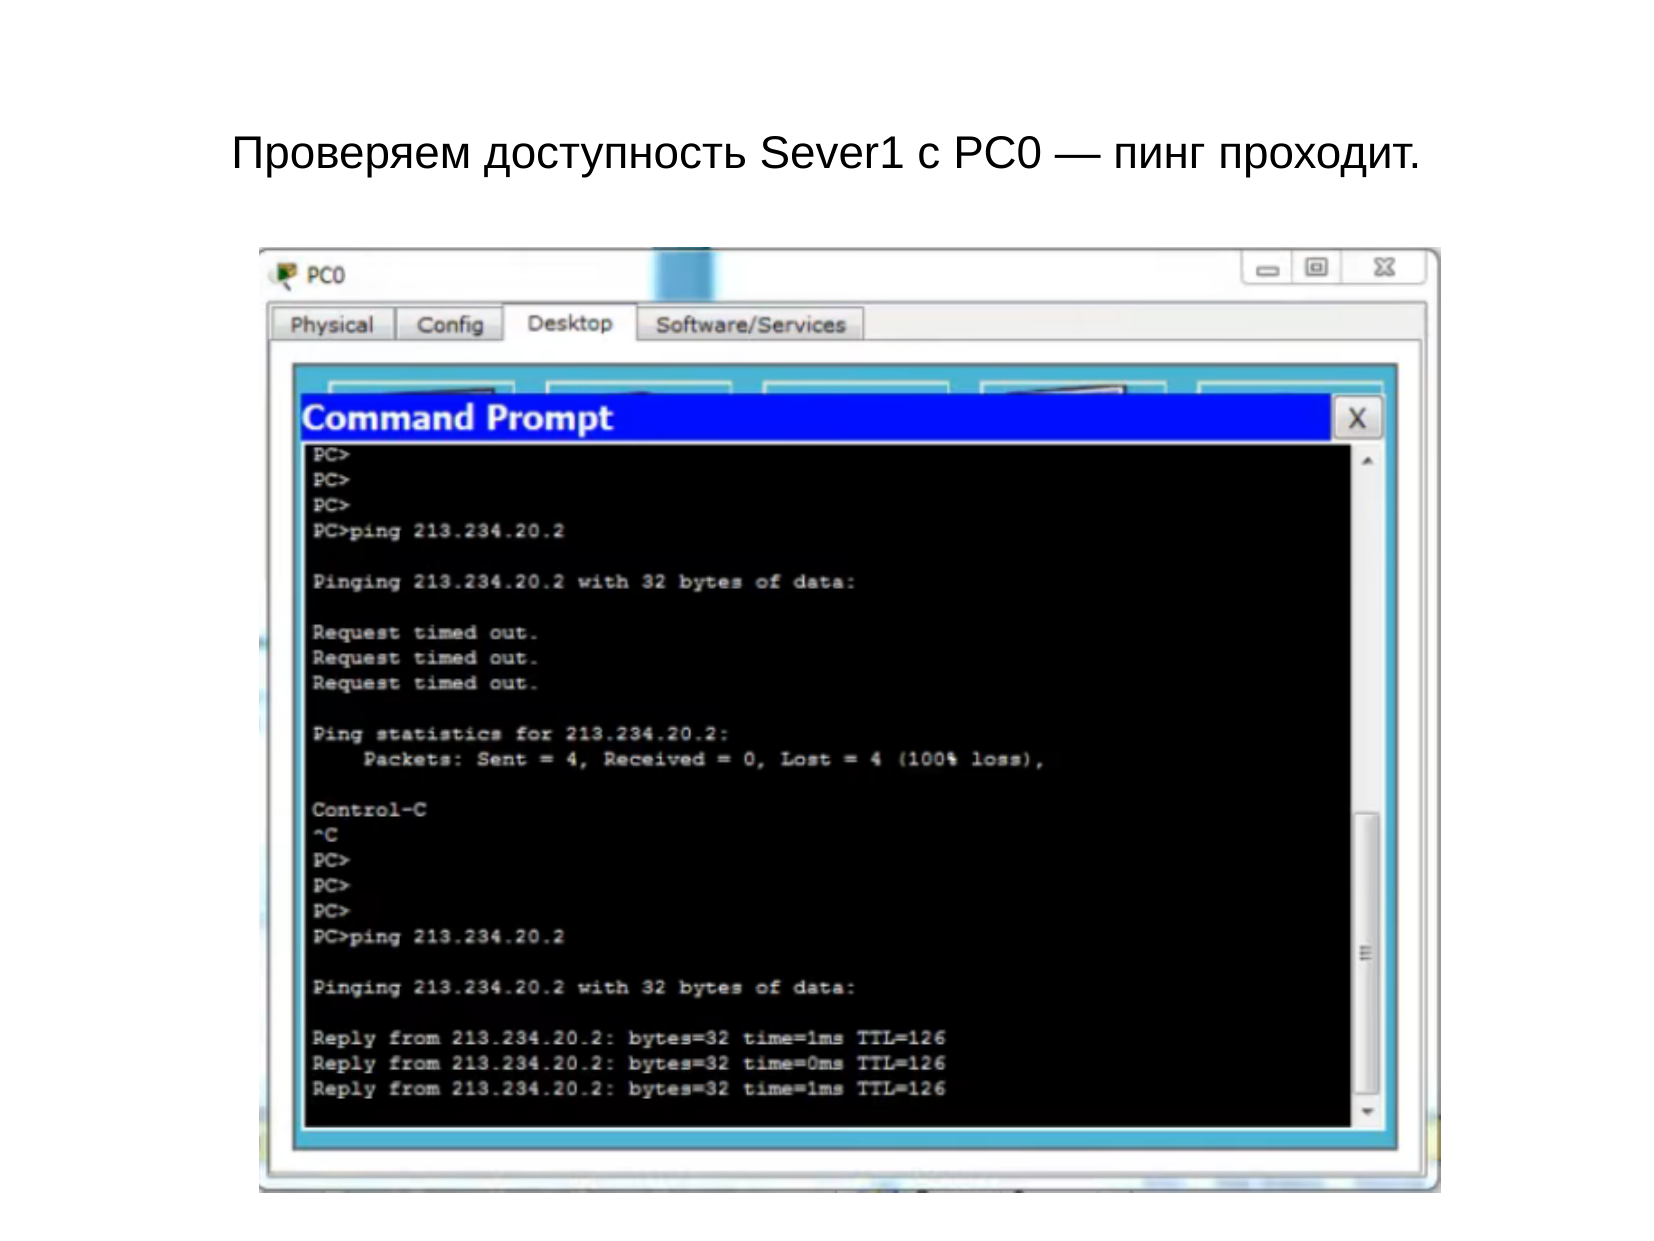

# Проверяем доступность Sever1 с PC0 — пинг проходит.